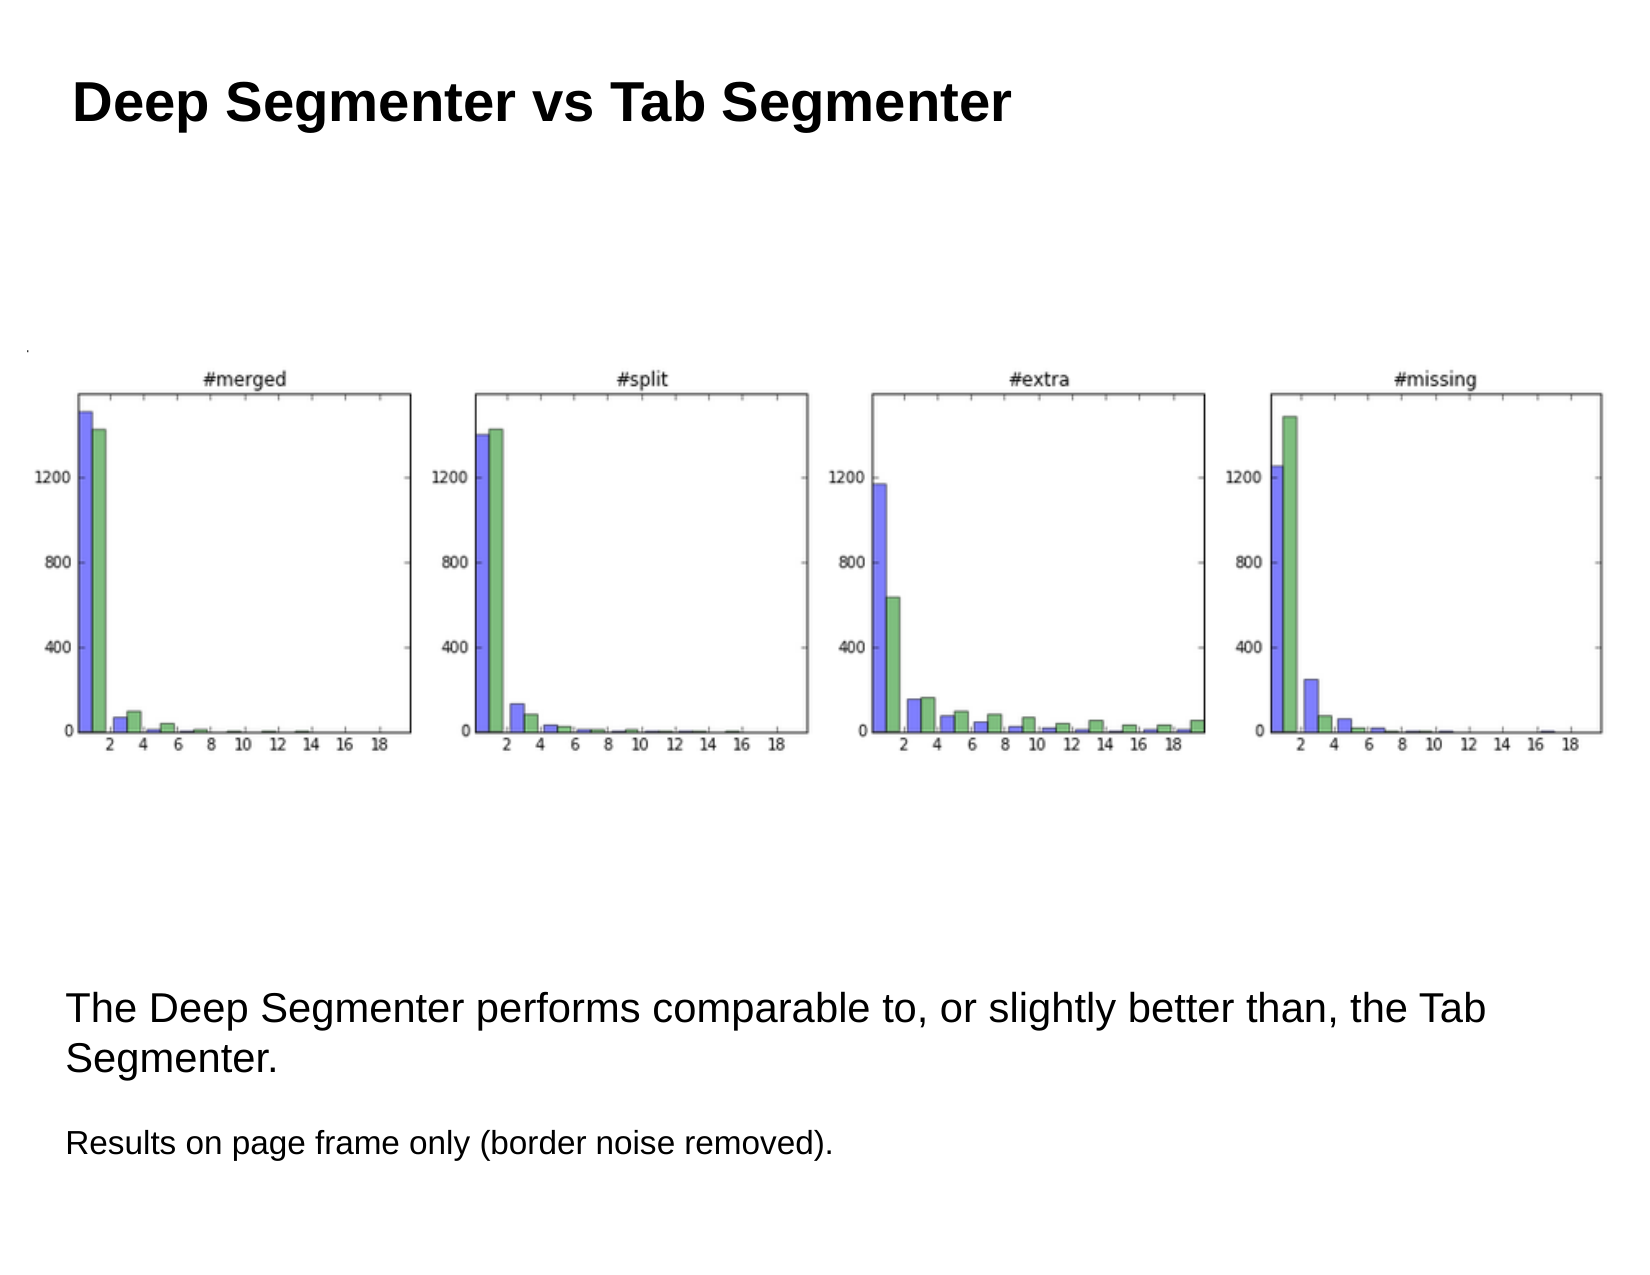

# Deep Segmenter vs Tab Segmenter
The Deep Segmenter performs comparable to, or slightly better than, the Tab Segmenter.
Results on page frame only (border noise removed).